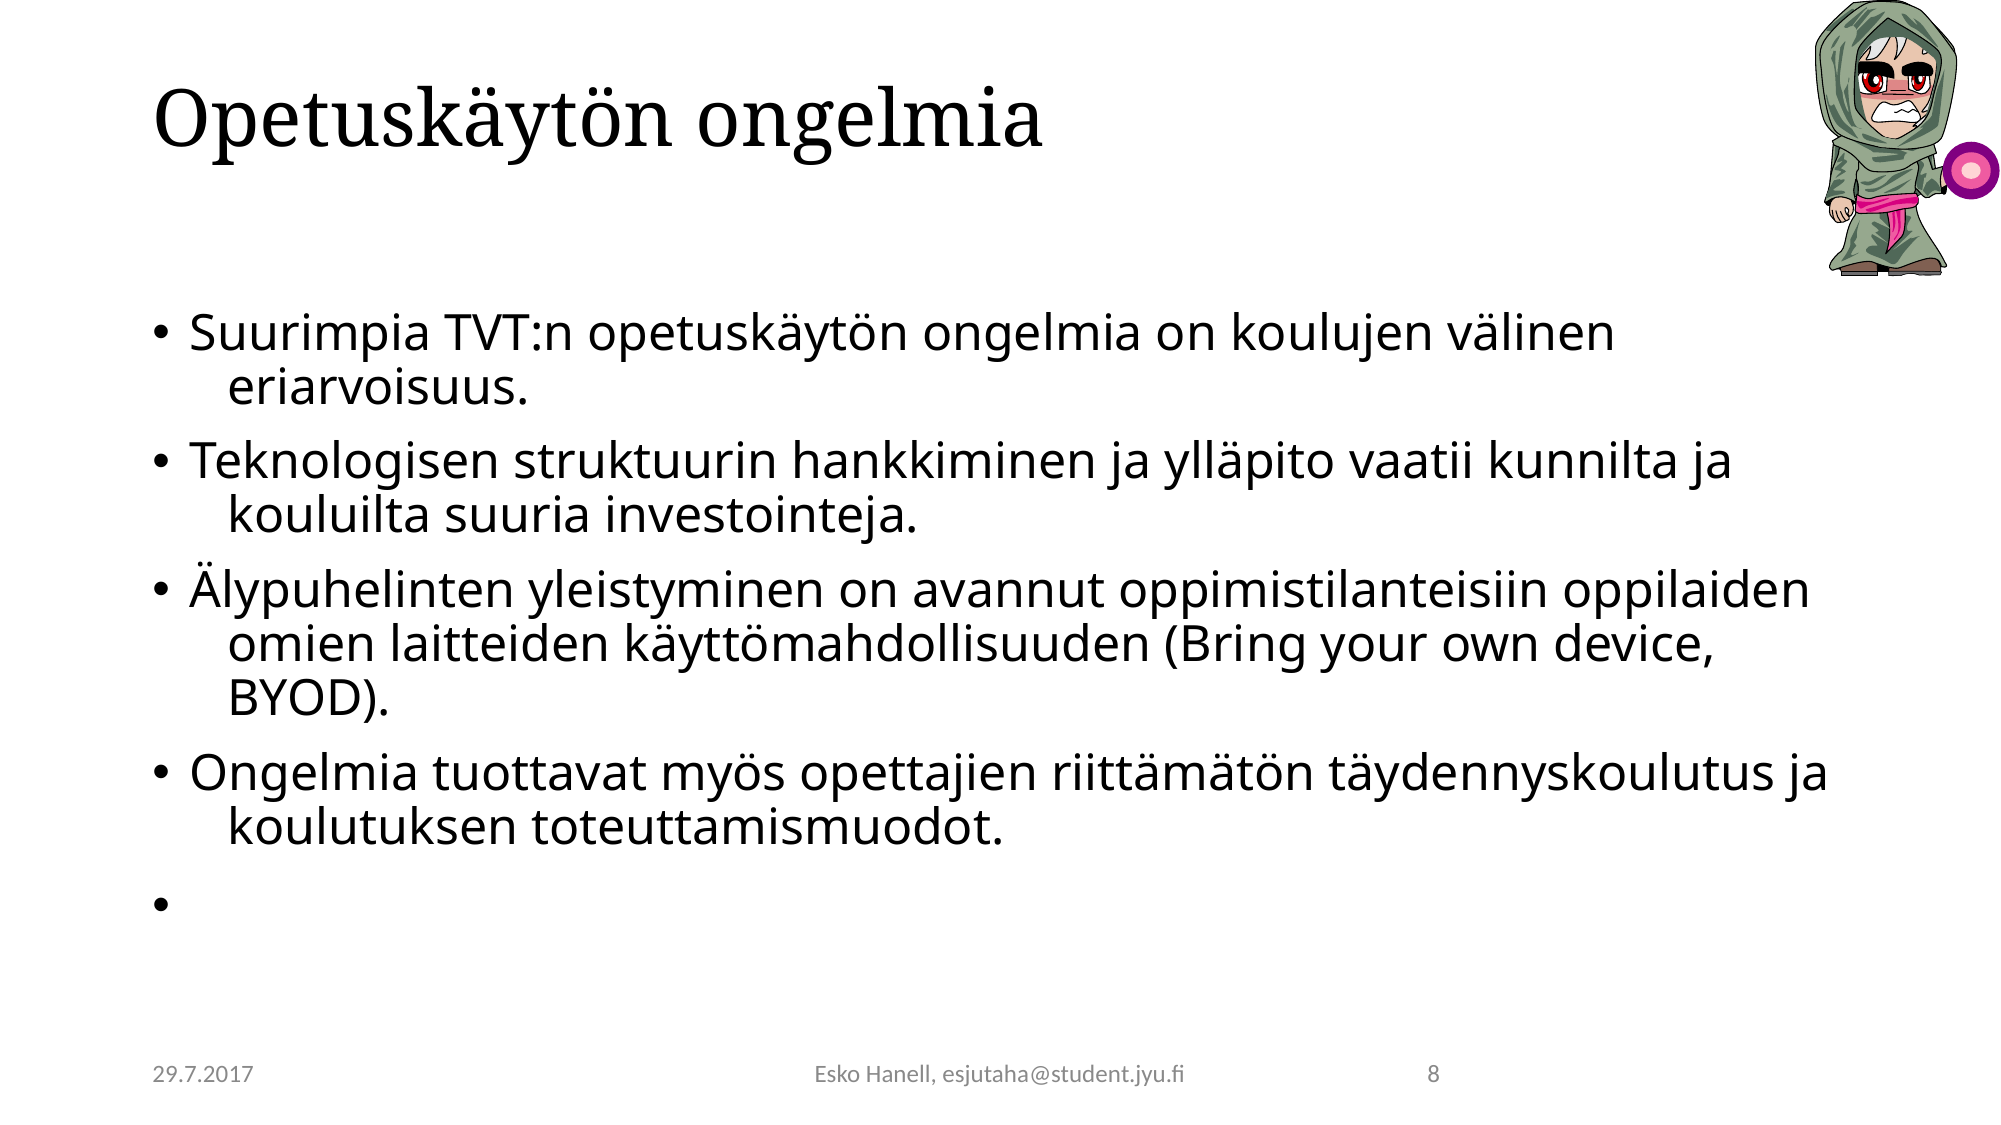

# Opetuskäytön ongelmia
Suurimpia TVT:n opetuskäytön ongelmia on koulujen välinen eriarvoisuus.
Teknologisen struktuurin hankkiminen ja ylläpito vaatii kunnilta ja kouluilta suuria investointeja.
Älypuhelinten yleistyminen on avannut oppimistilanteisiin oppilaiden omien laitteiden käyttömahdollisuuden (Bring your own device, BYOD).
Ongelmia tuottavat myös opettajien riittämätön täydennyskoulutus ja koulutuksen toteuttamismuodot.
29.7.2017
Esko Hanell, esjutaha@student.jyu.fi